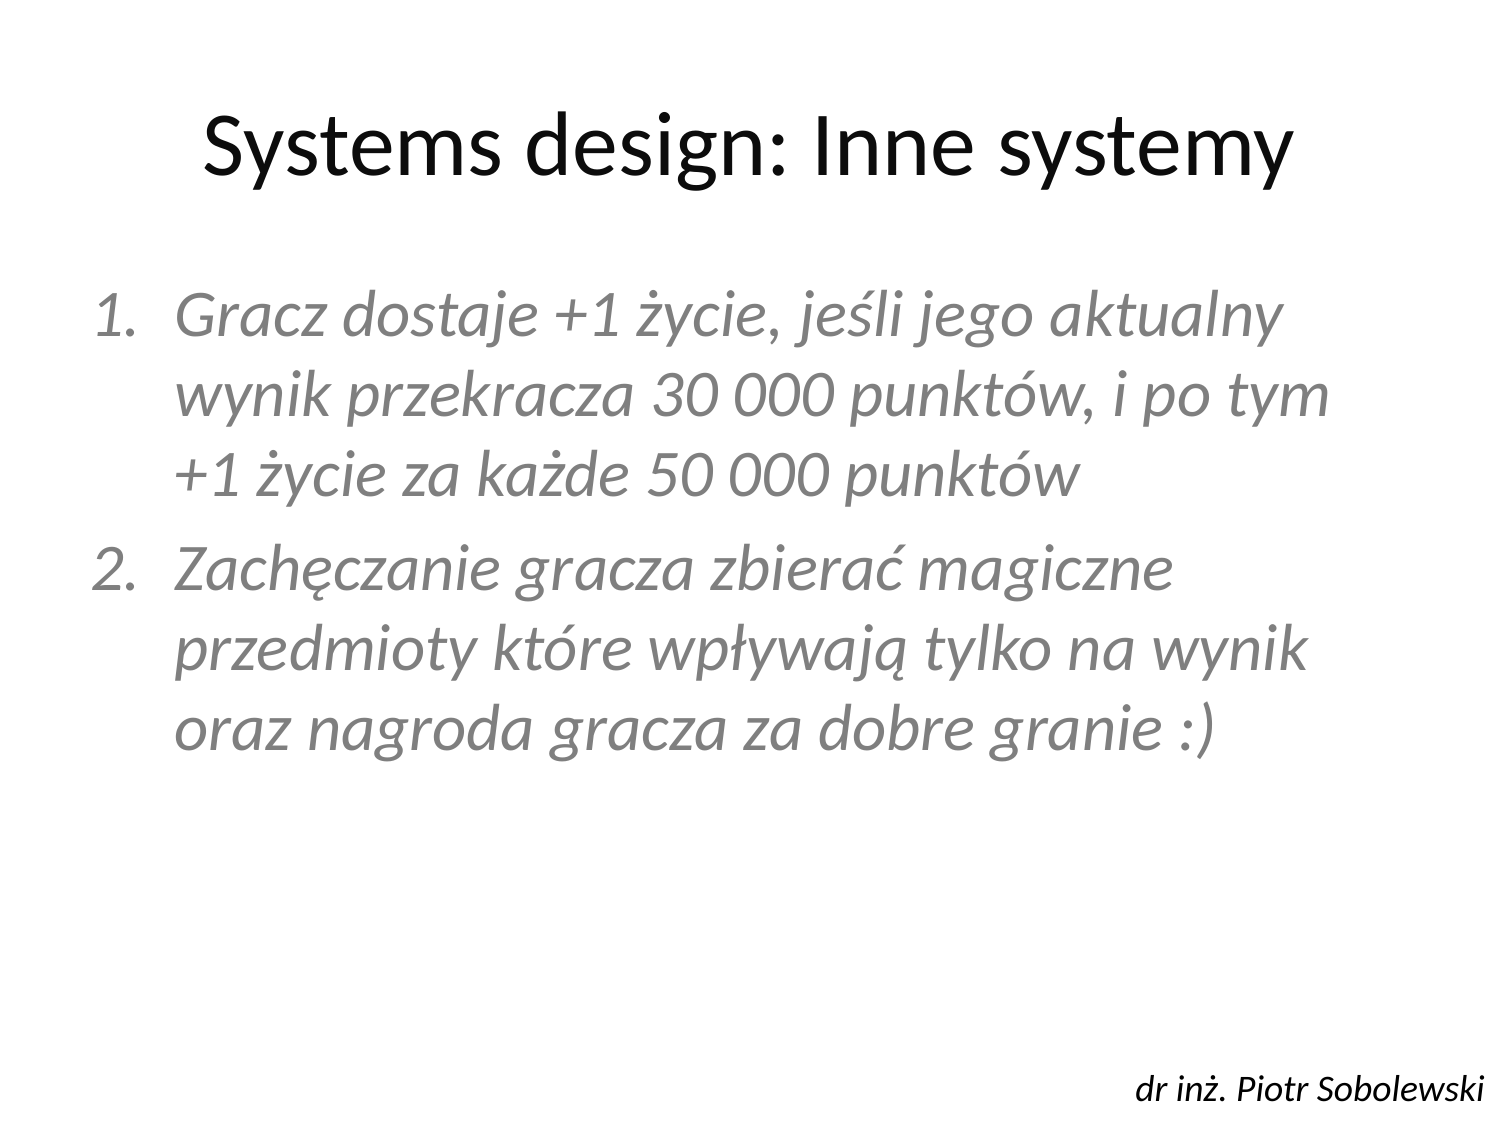

# Systems design: Inne systemy
Gracz dostaje +1 życie, jeśli jego aktualny wynik przekracza 30 000 punktów, i po tym +1 życie za każde 50 000 punktów
Zachęczanie gracza zbierać magiczne przedmioty które wpływają tylko na wynik oraz nagroda gracza za dobre granie :)
dr inż. Piotr Sobolewski